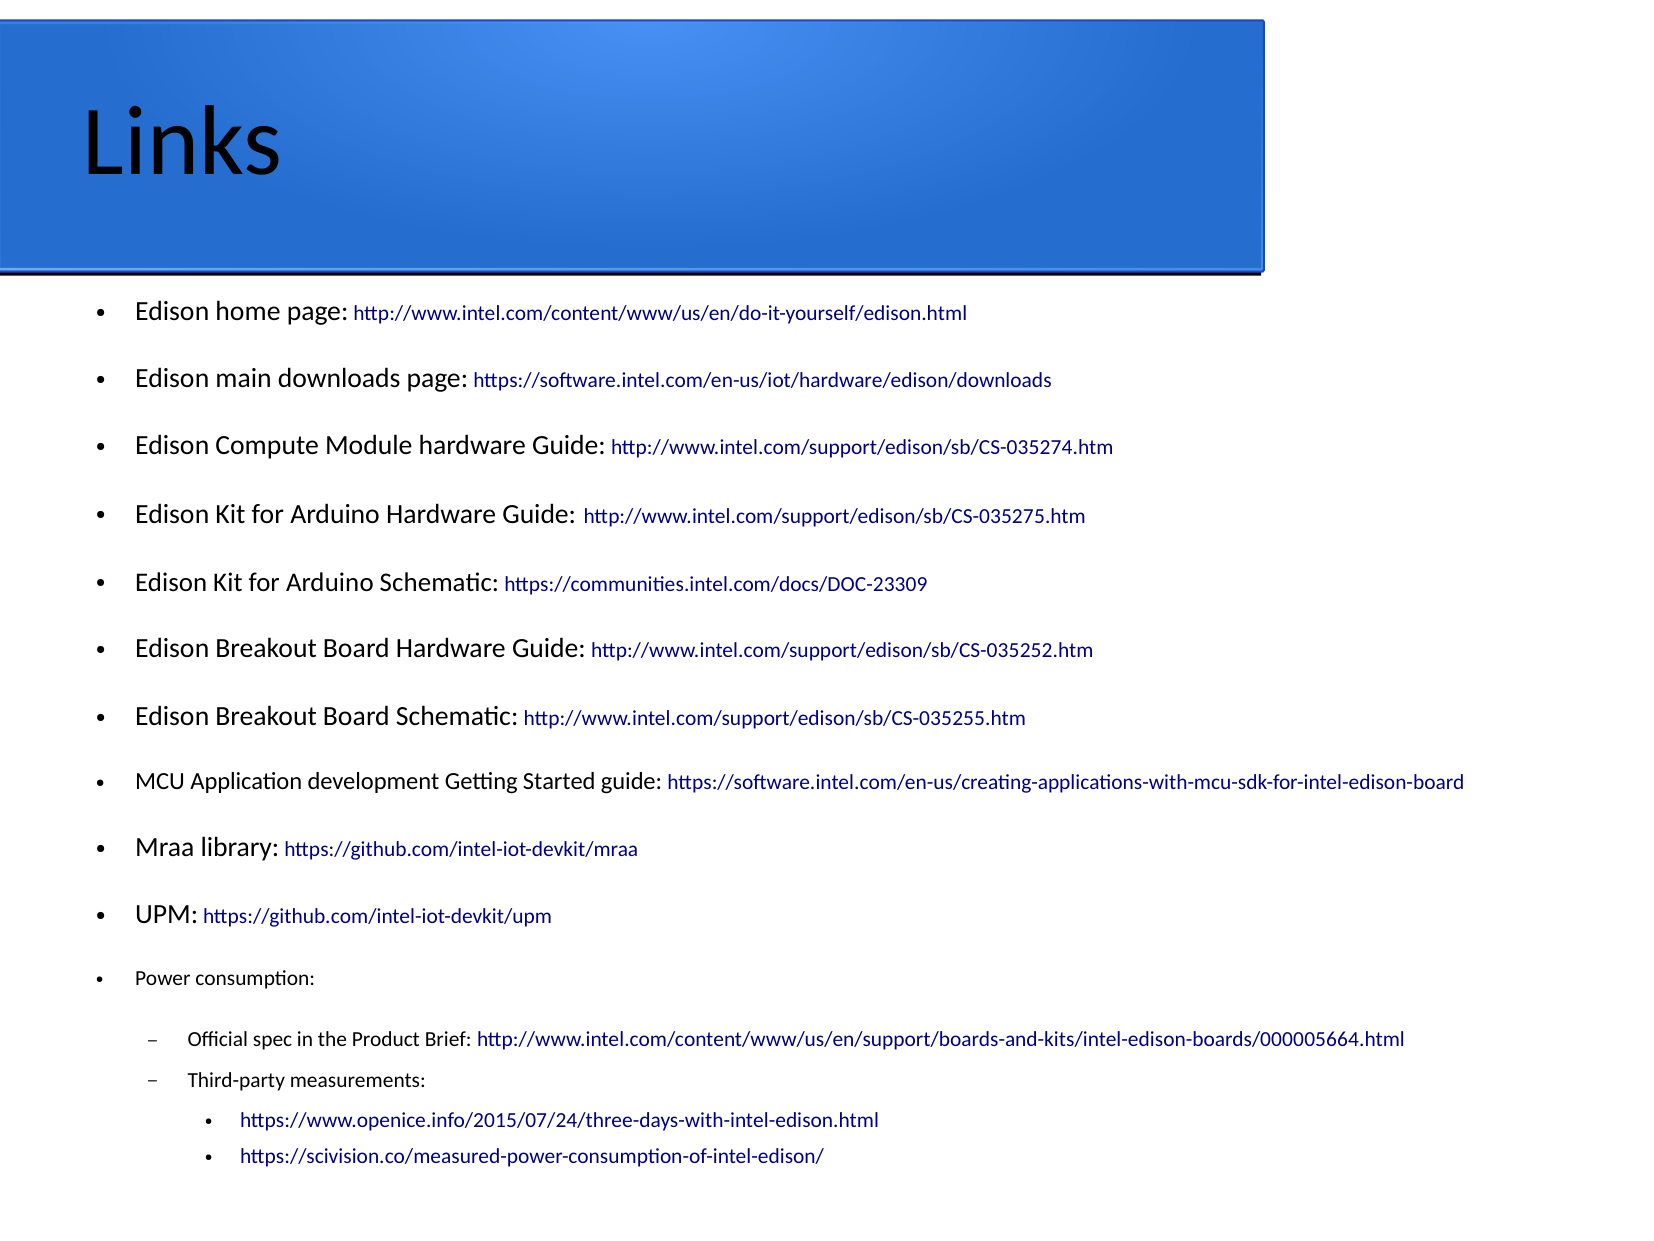

# Links
Edison home page: http://www.intel.com/content/www/us/en/do-it-yourself/edison.html
Edison main downloads page: https://software.intel.com/en-us/iot/hardware/edison/downloads
Edison Compute Module hardware Guide: http://www.intel.com/support/edison/sb/CS-035274.htm
Edison Kit for Arduino Hardware Guide: http://www.intel.com/support/edison/sb/CS-035275.htm
Edison Kit for Arduino Schematic: https://communities.intel.com/docs/DOC-23309
Edison Breakout Board Hardware Guide: http://www.intel.com/support/edison/sb/CS-035252.htm
Edison Breakout Board Schematic: http://www.intel.com/support/edison/sb/CS-035255.htm
MCU Application development Getting Started guide: https://software.intel.com/en-us/creating-applications-with-mcu-sdk-for-intel-edison-board
Mraa library: https://github.com/intel-iot-devkit/mraa
UPM: https://github.com/intel-iot-devkit/upm
Power consumption:
Official spec in the Product Brief: http://www.intel.com/content/www/us/en/support/boards-and-kits/intel-edison-boards/000005664.html
Third-party measurements:
https://www.openice.info/2015/07/24/three-days-with-intel-edison.html
https://scivision.co/measured-power-consumption-of-intel-edison/